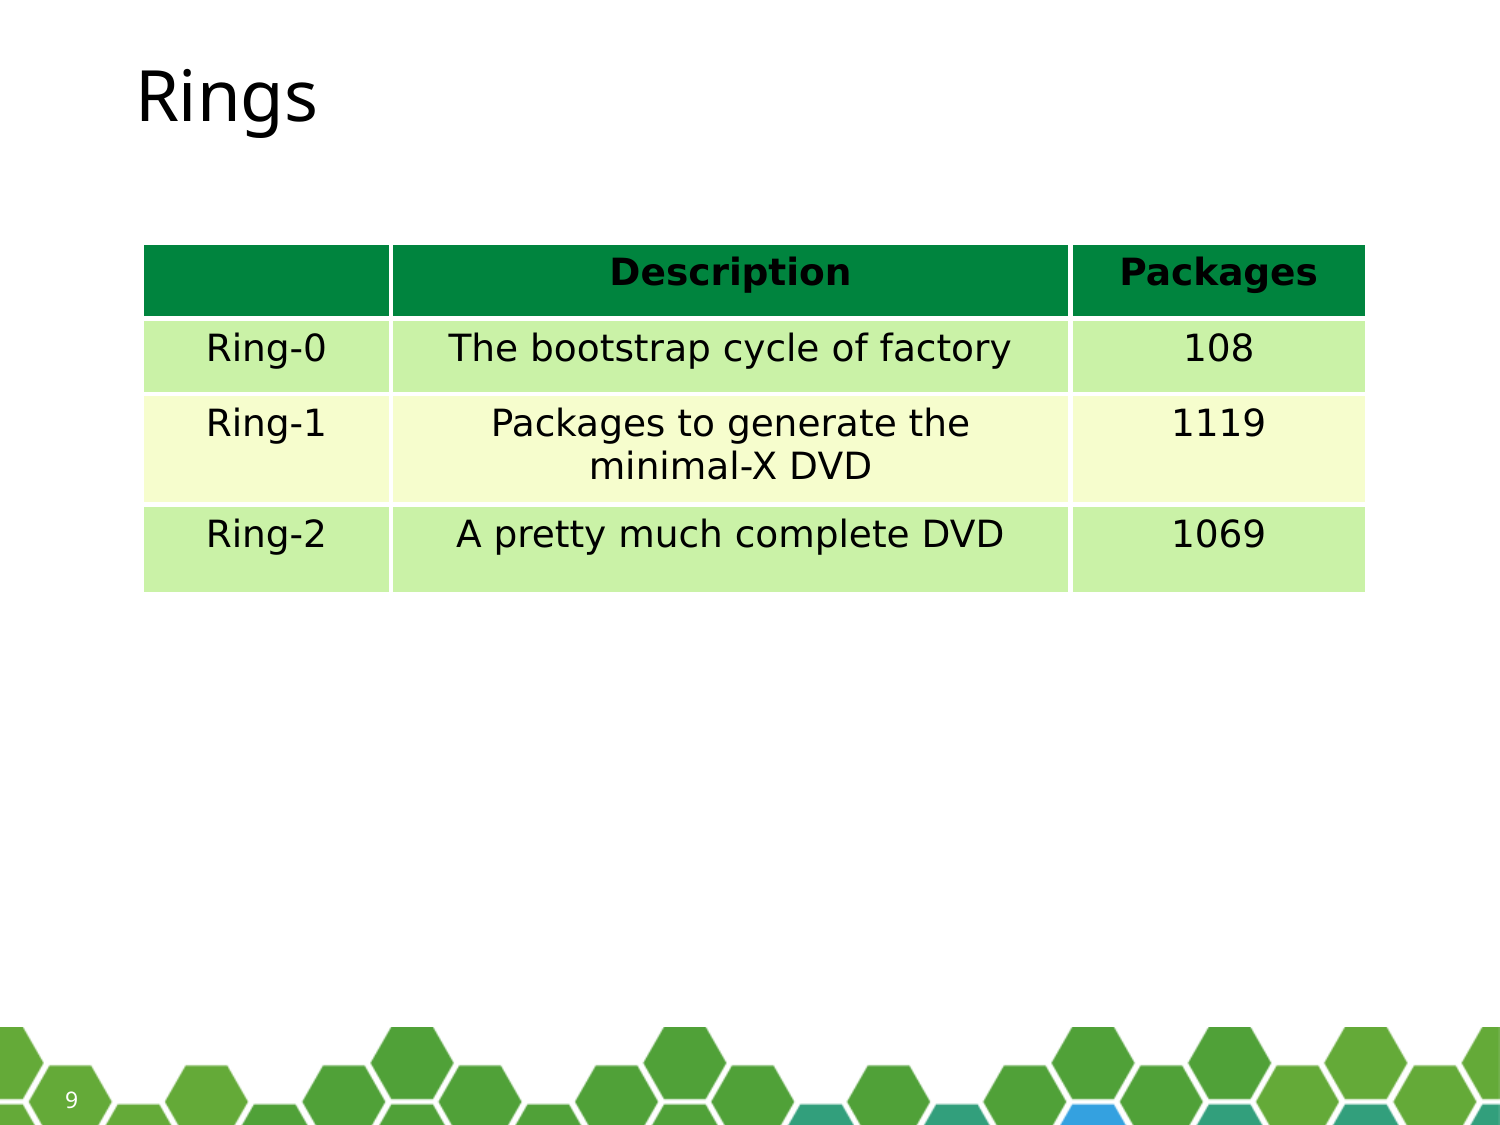

# Rings
| | Description | Packages |
| --- | --- | --- |
| Ring-0 | The bootstrap cycle of factory | 108 |
| Ring-1 | Packages to generate the minimal-X DVD | 1119 |
| Ring-2 | A pretty much complete DVD | 1069 |